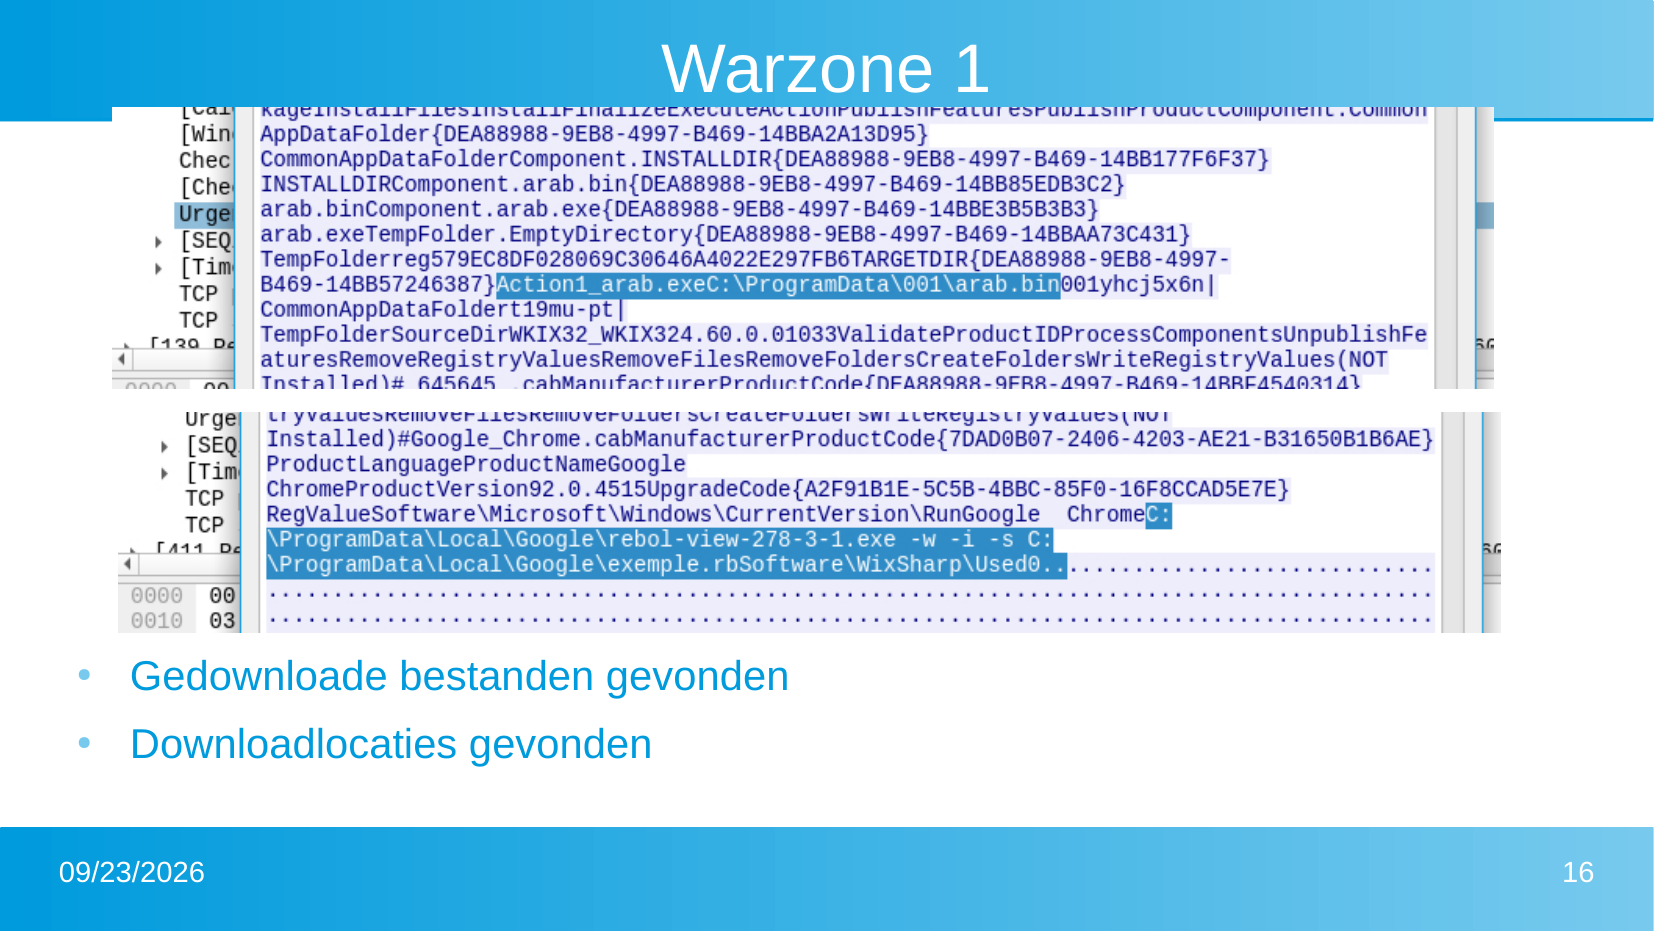

# Warzone 1
Gedownloade bestanden gevonden
Downloadlocaties gevonden
16